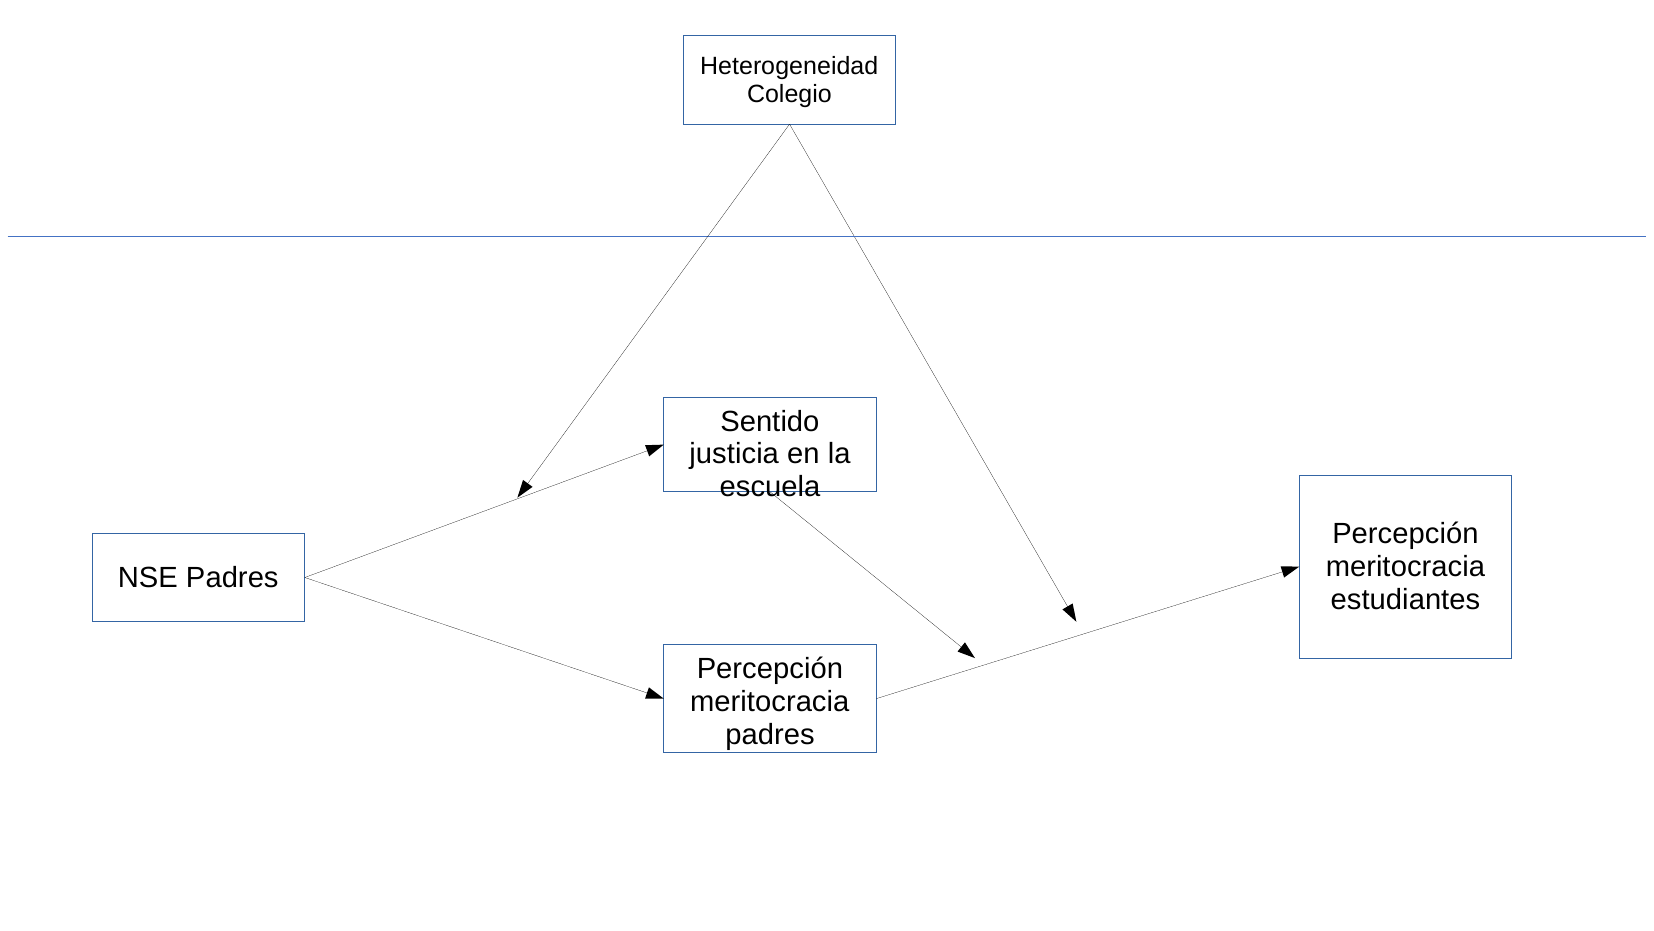

Heterogeneidad Colegio
Sentido justicia en la escuela
Percepción meritocracia estudiantes
NSE Padres
Percepción meritocracia padres
1. Hipótesis socialización meritocrática: La percepción meritocrática de los padres media la relación positiva entre nse y percepción meritocrática de los estudiantes.
2. Hipótesis experiencia injusta: La socialización meritocrática puede ser moderada por sensaciones de injusticia en las notas de la escuela
3. Hipótesis de discriminación relativa: El Sensación de injusticia es mayor para jóvenes de bajo NSE, en especial en colegios heterogéneos
4. Hipótesis de exposición a la desigualdad: La heterogeneidad de la escuela disminuye las percepciones meritocraticas